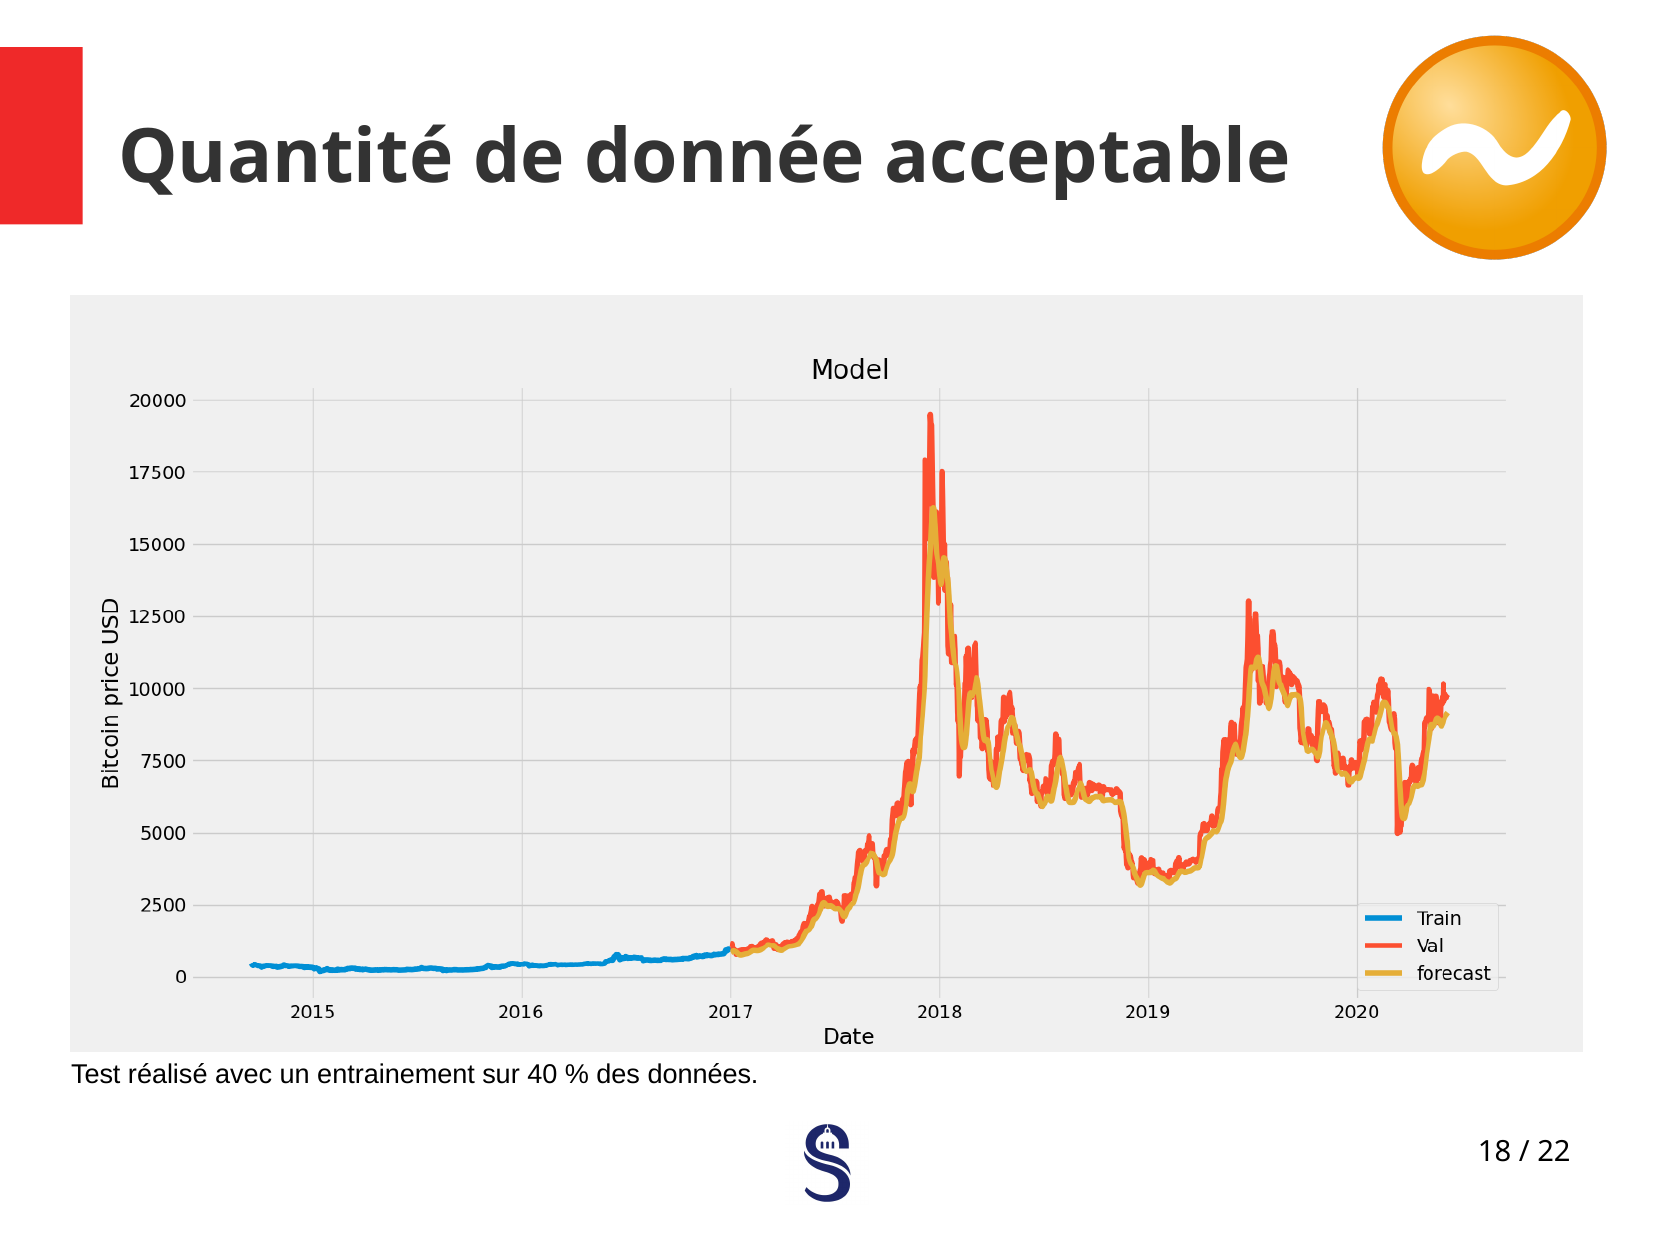

# Quantité de donnée acceptable
Test réalisé avec un entrainement sur 40 % des données.
18